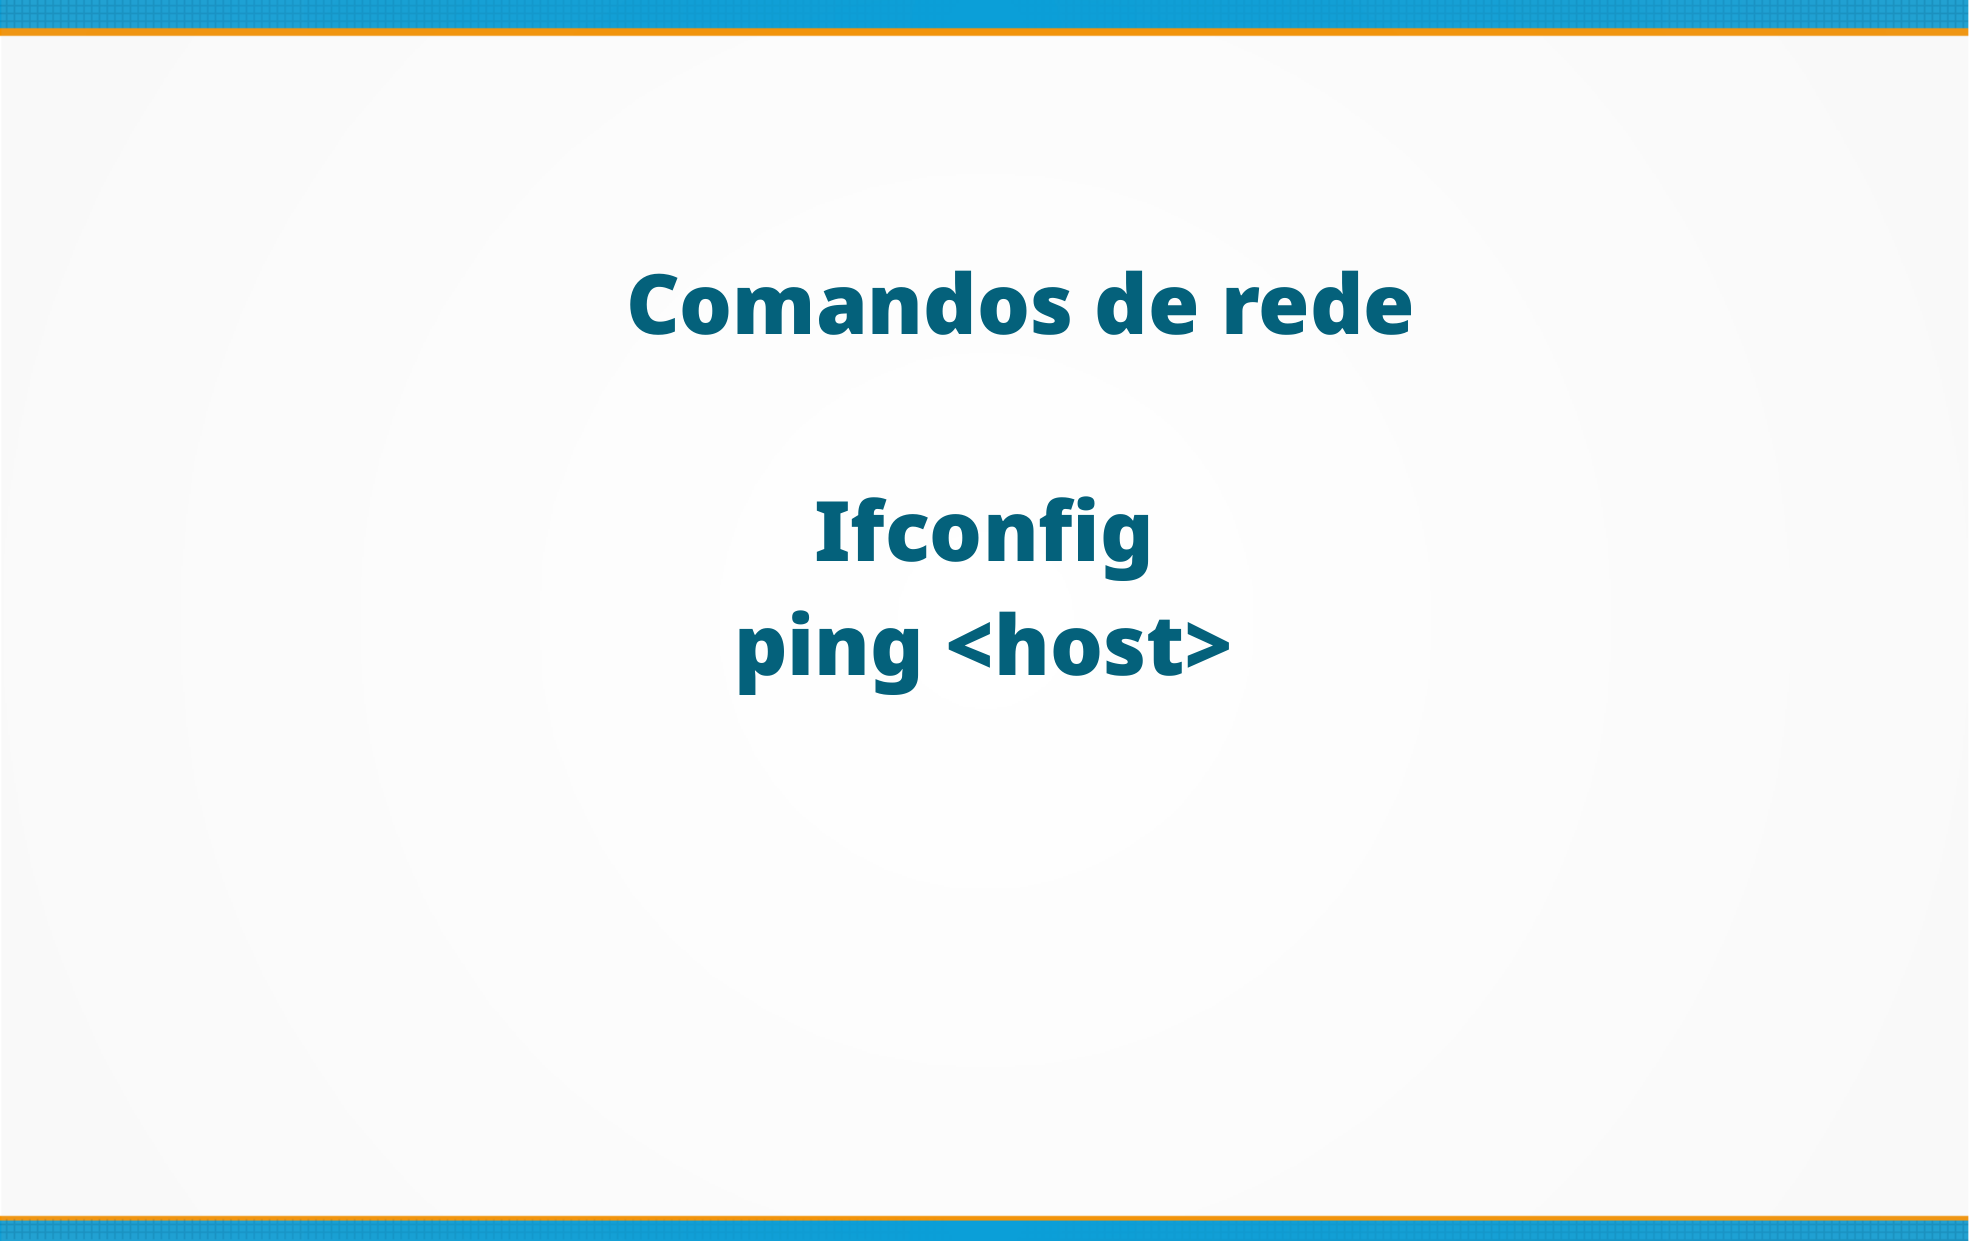

# Comandos de rede
Ifconfig
ping <host>